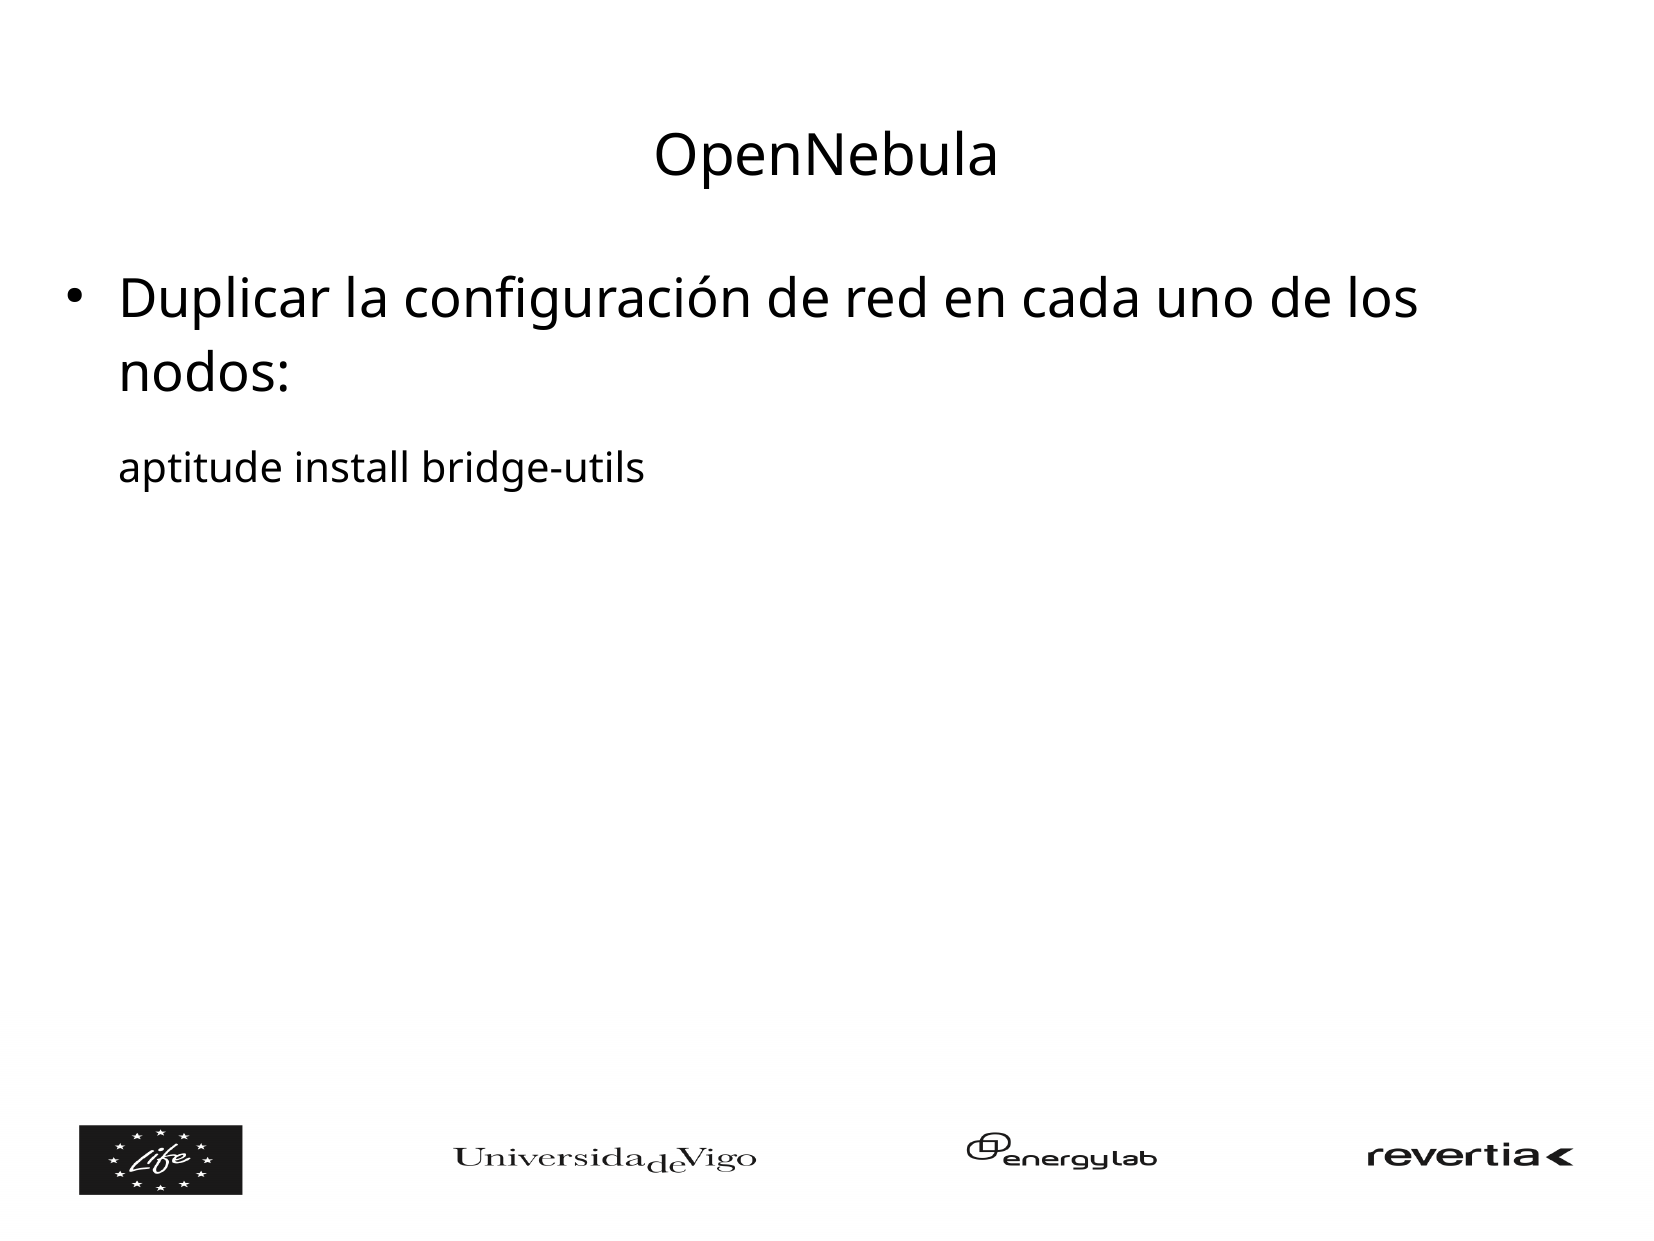

# OpenNebula
Duplicar la configuración de red en cada uno de los nodos:
aptitude install bridge-utils